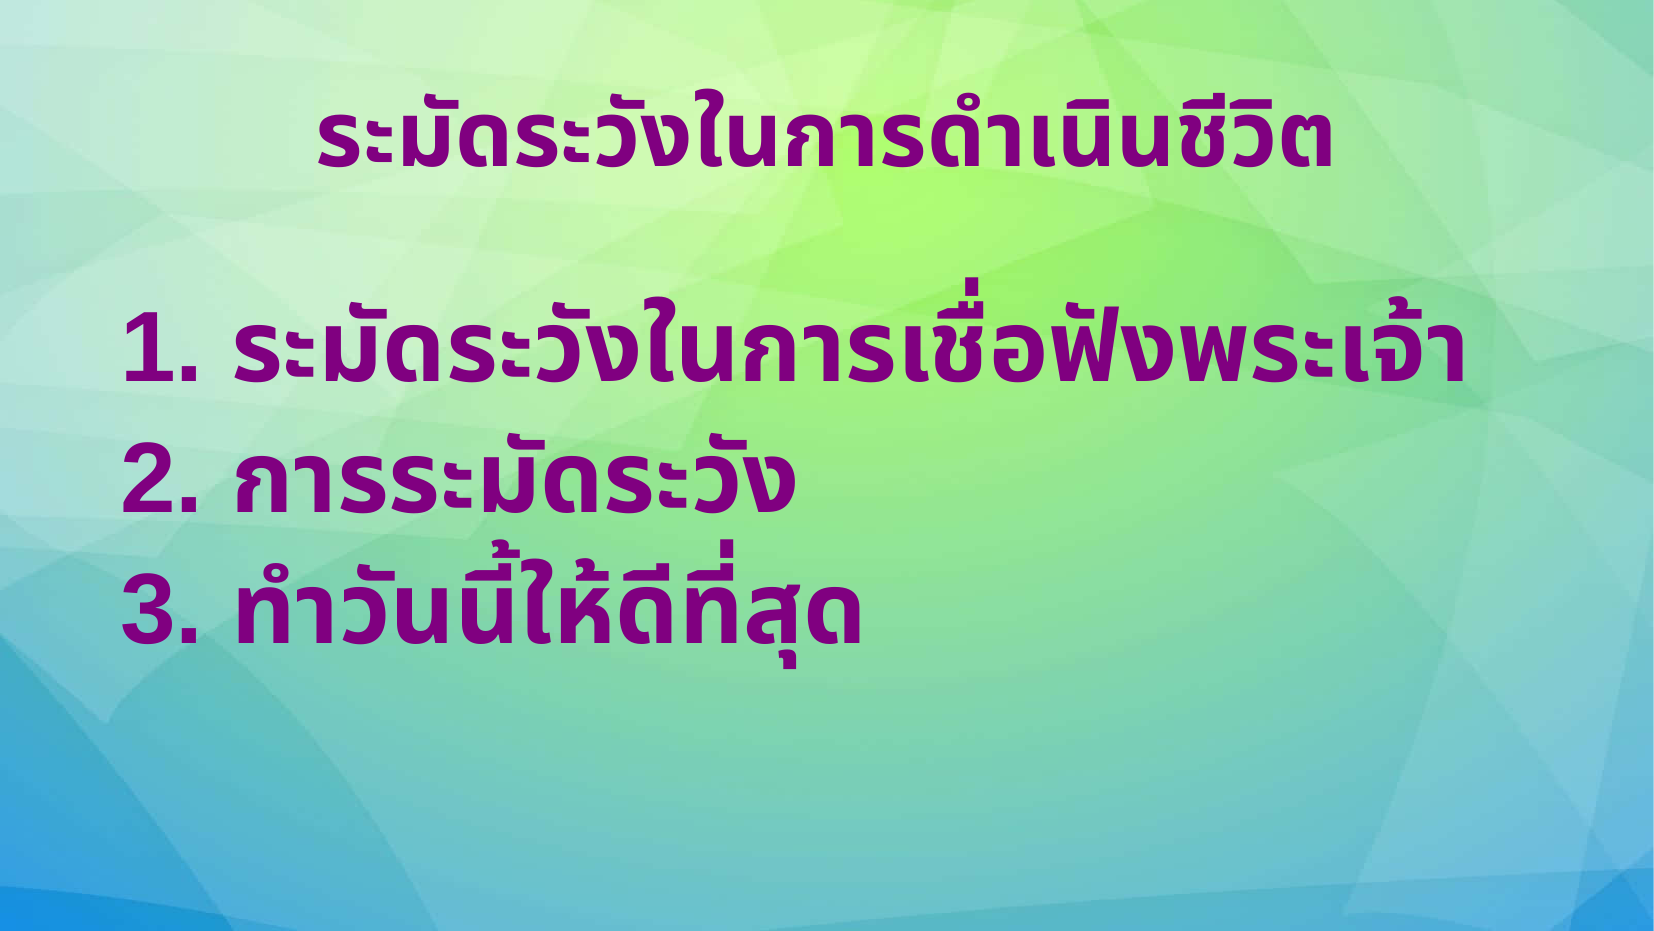

# ระมัดระวังในการดำเนินชีวิต
1. ระมัดระวังในการเชื่อฟังพระเจ้า
2. การระมัดระวัง
3. ทำวันนี้ให้ดีที่สุด